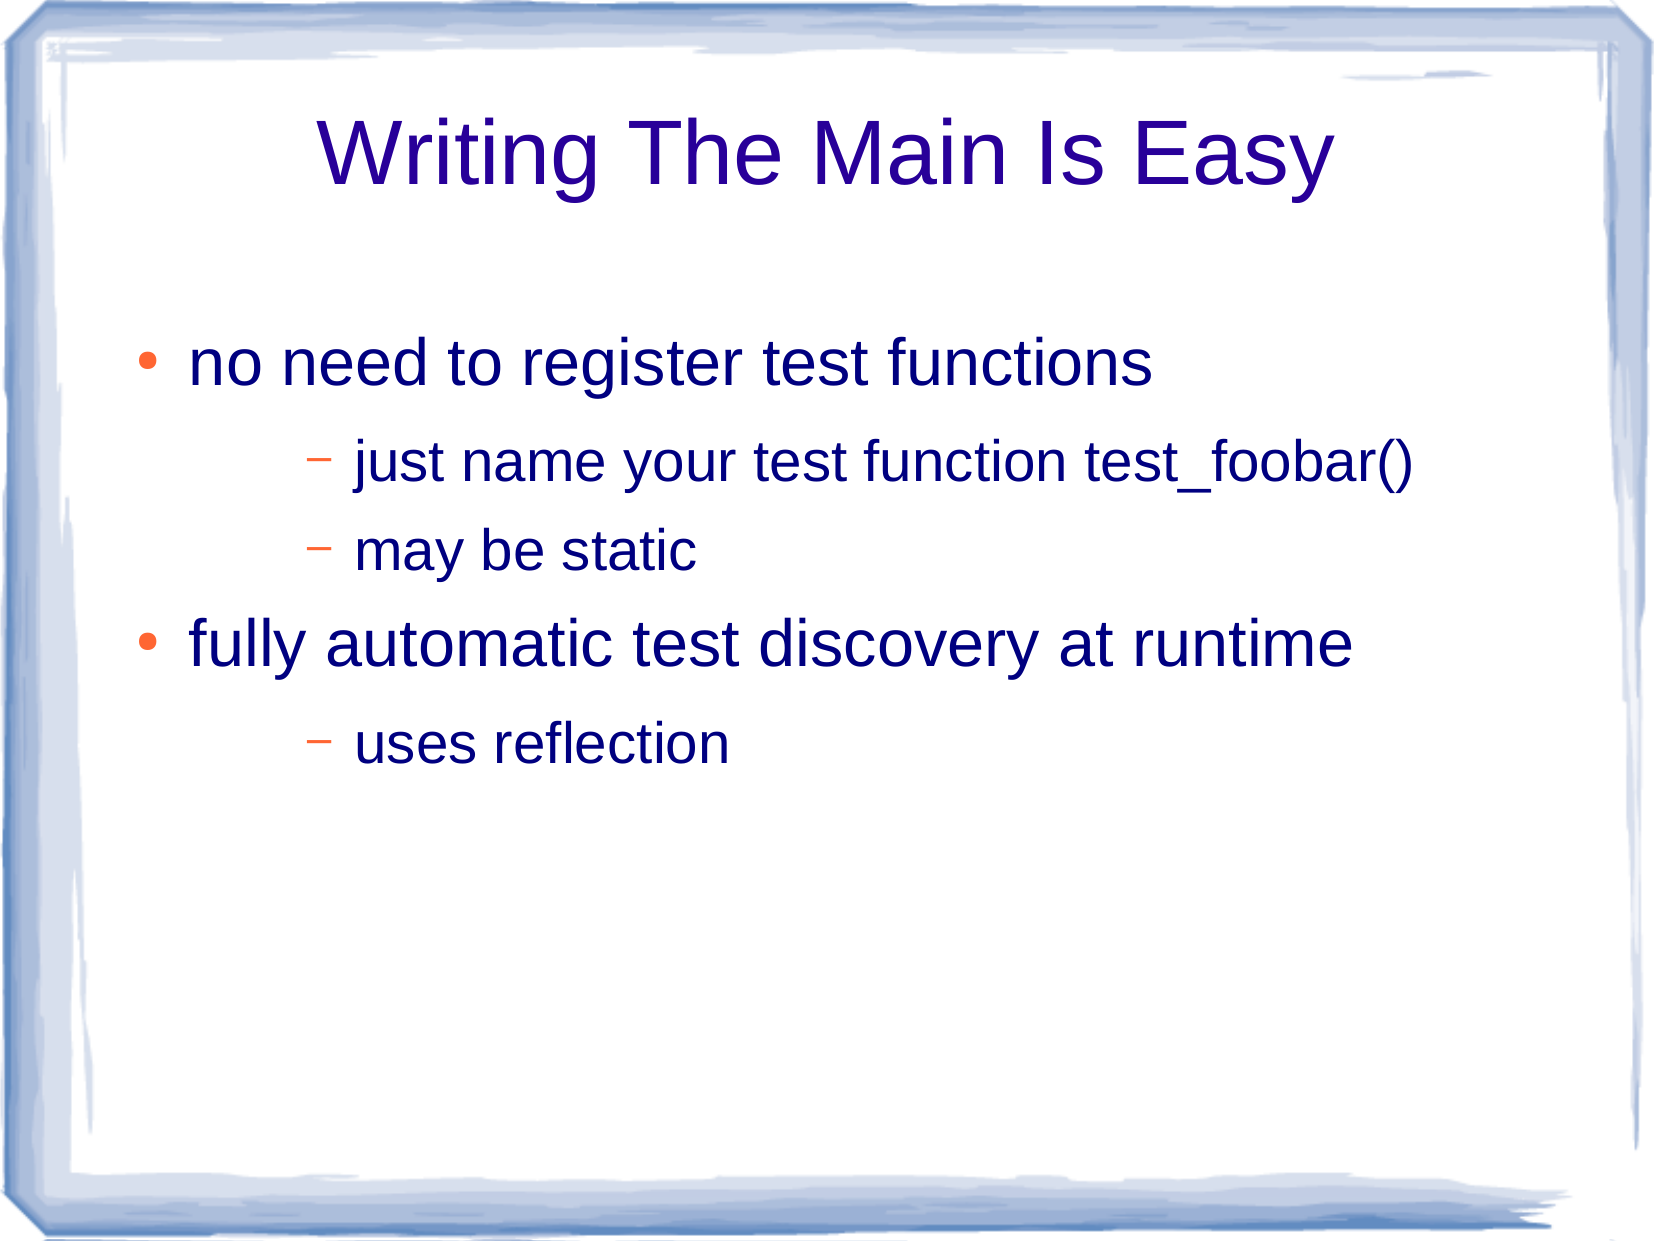

# Writing The Main Is Easy
no need to register test functions
just name your test function test_foobar()
may be static
fully automatic test discovery at runtime
uses reflection